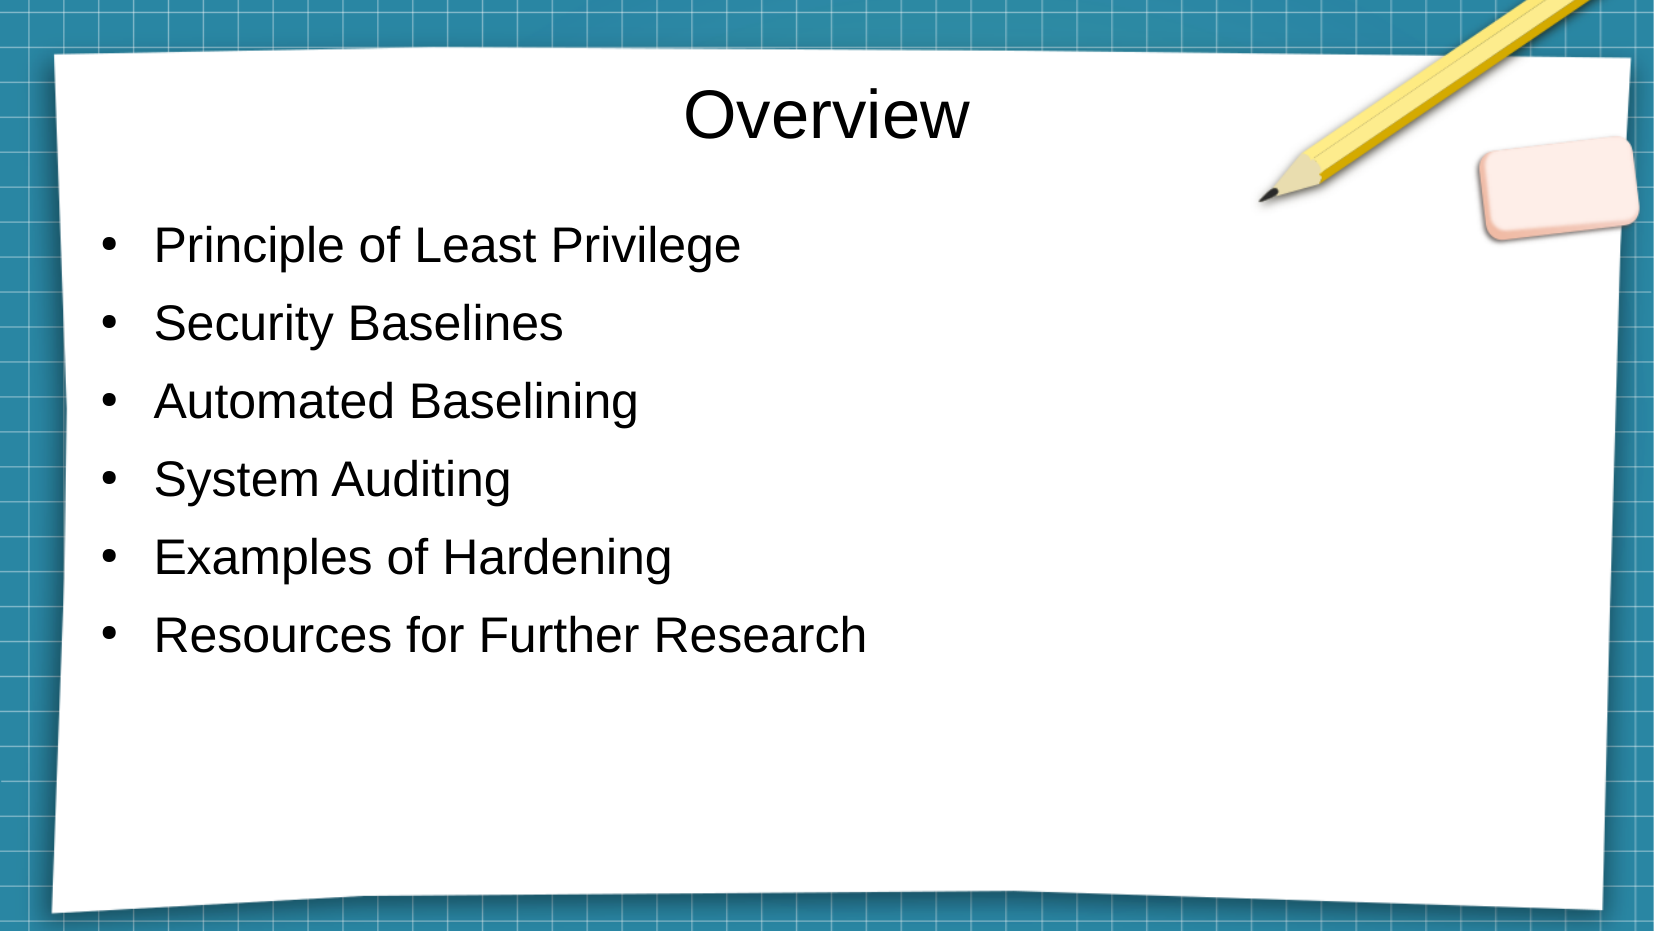

# Overview
Principle of Least Privilege
Security Baselines
Automated Baselining
System Auditing
Examples of Hardening
Resources for Further Research